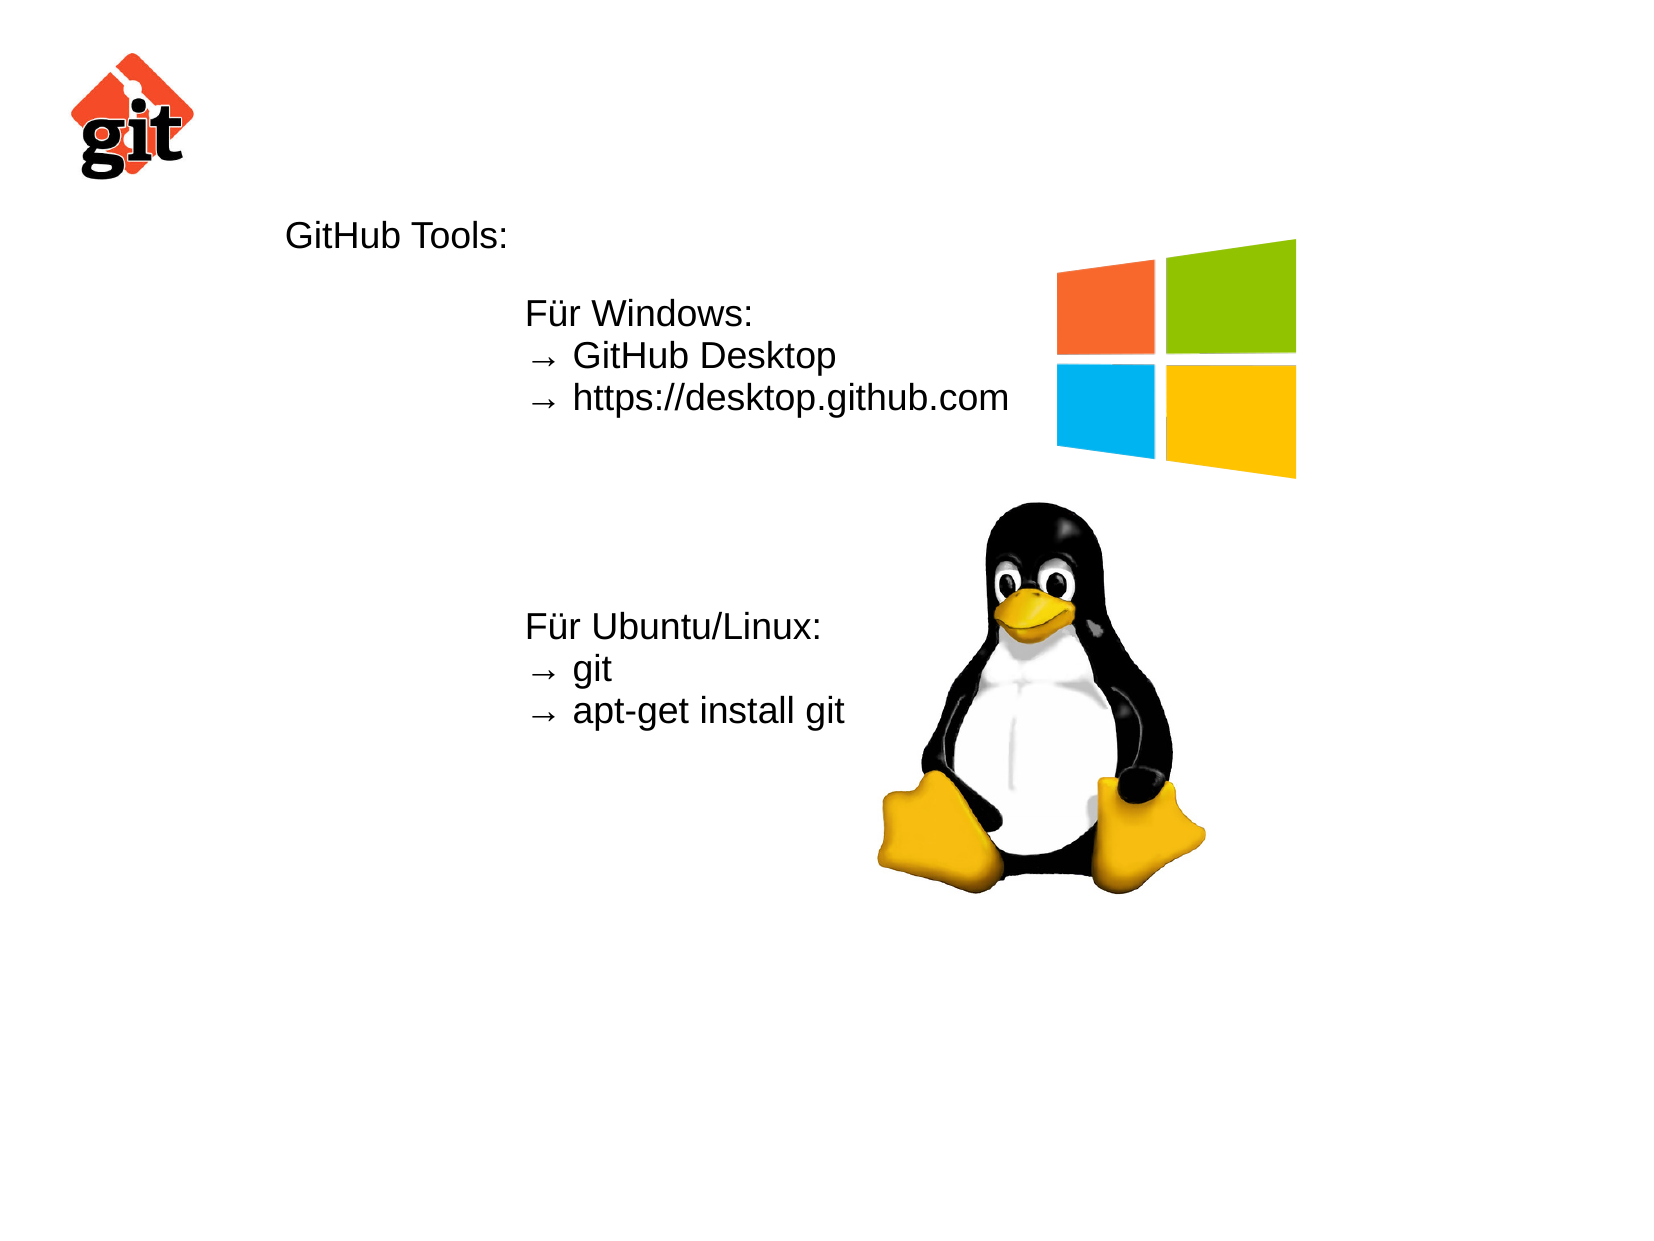

GitHub Tools:
Für Windows:
→ GitHub Desktop
→ https://desktop.github.com
Für Ubuntu/Linux:
→ git
→ apt-get install git